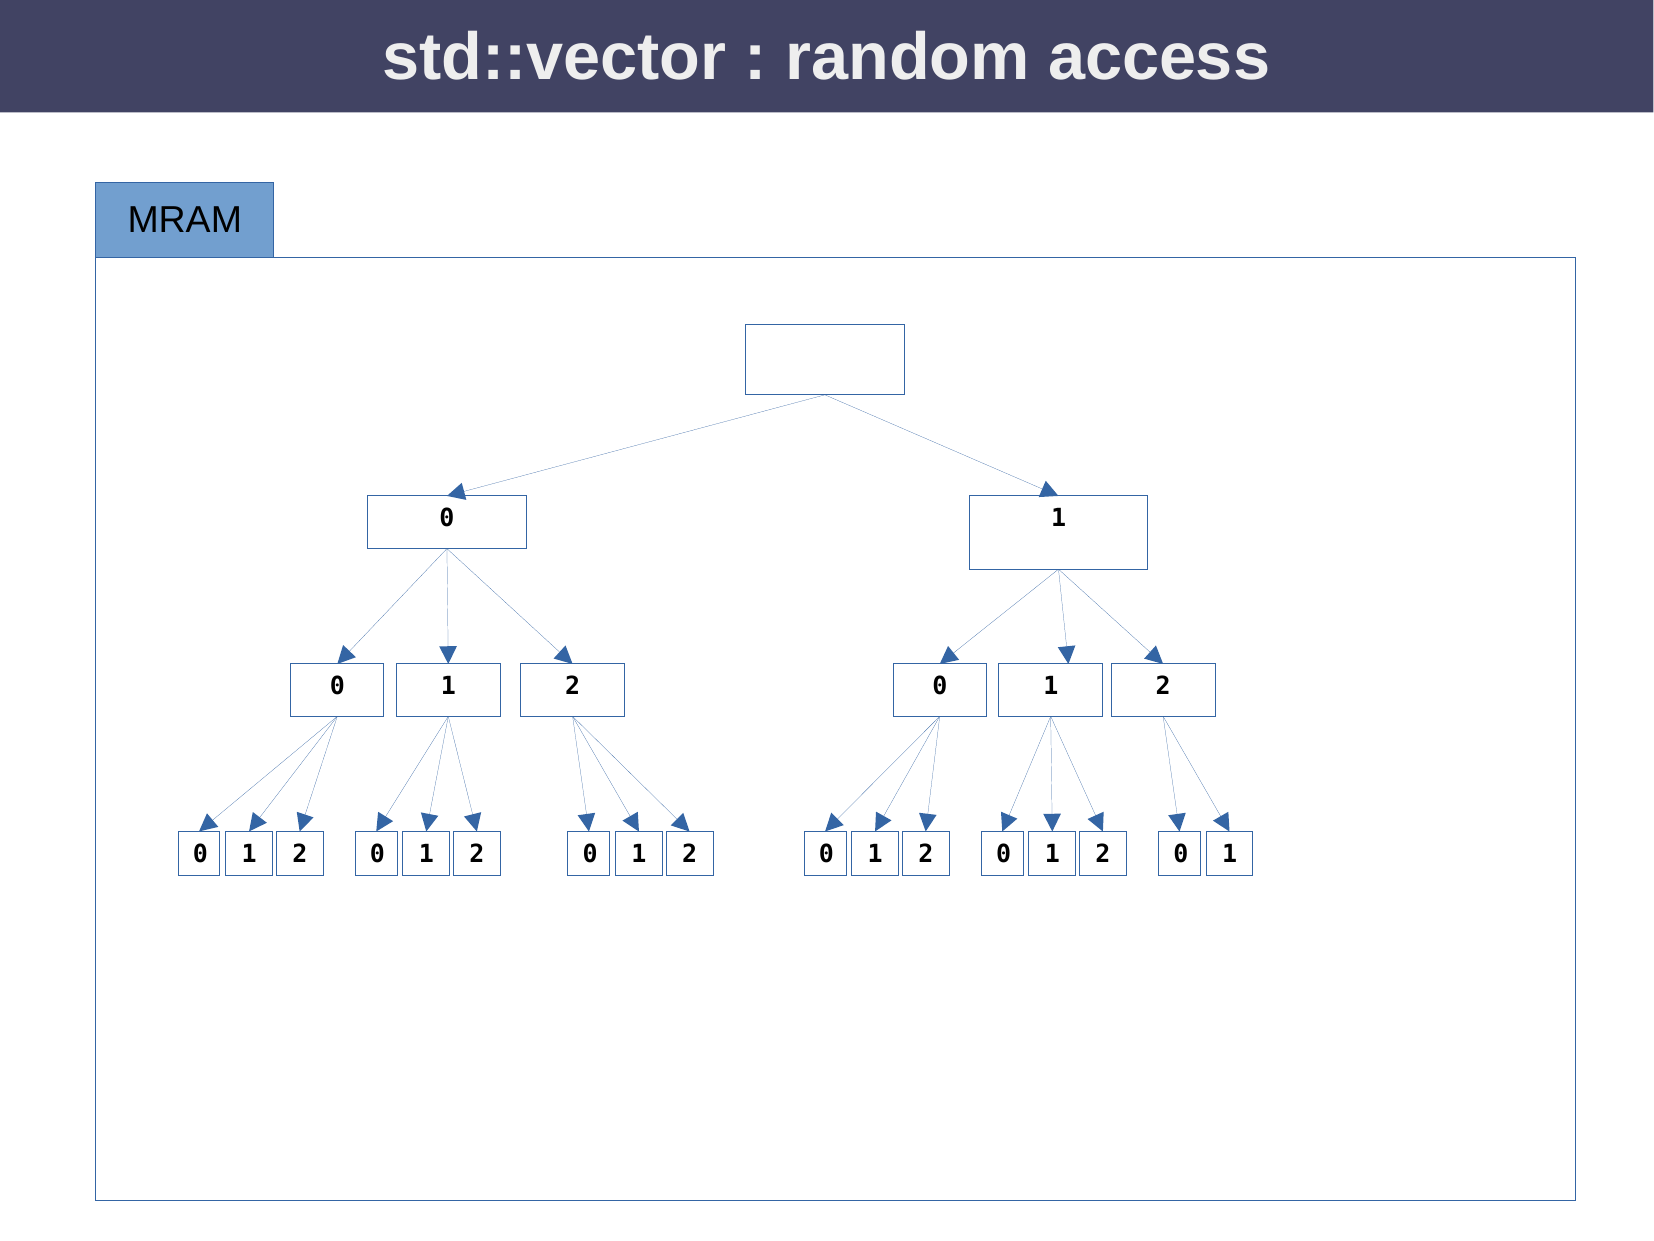

std::vector : random access
MRAM
0
1
0
1
2
0
1
2
0
1
2
0
1
2
0
1
2
0
1
2
0
1
2
0
1